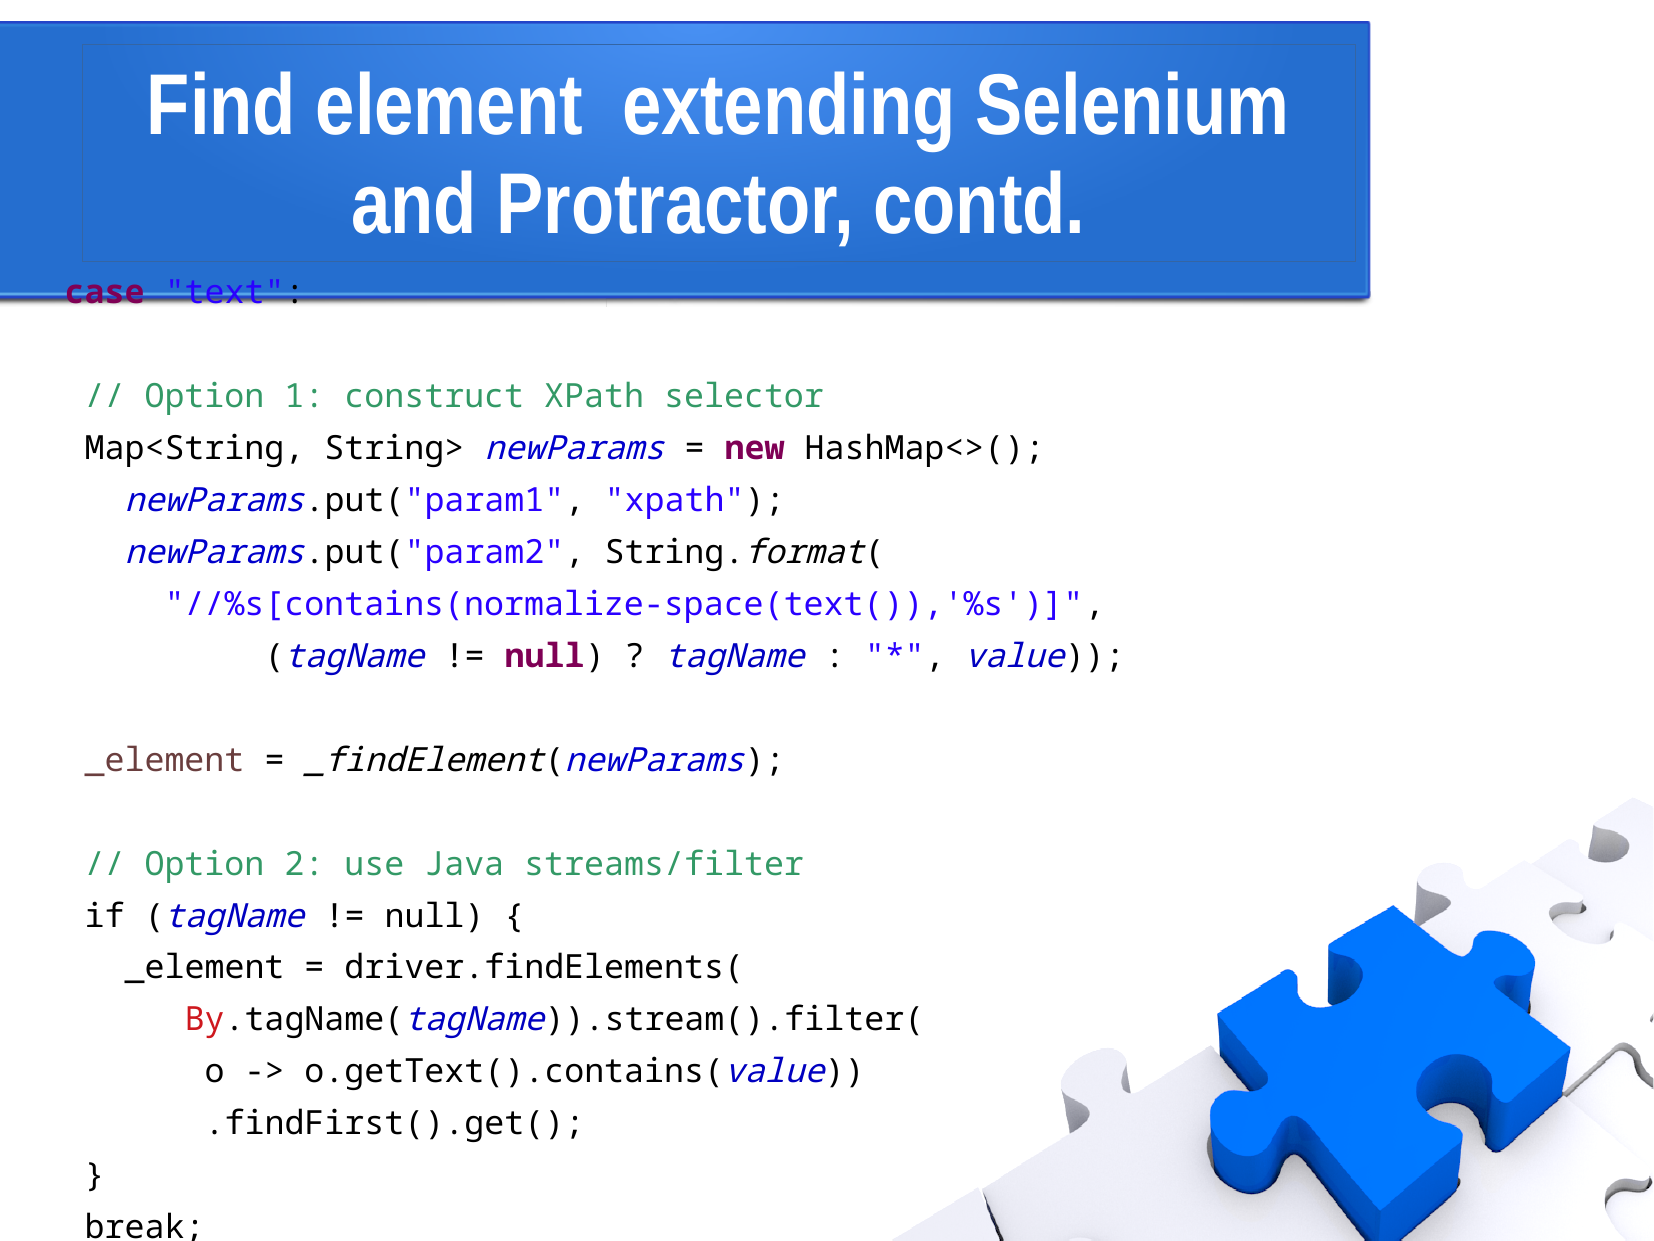

# Find element extending Selenium and Protractor, contd.
 case "text":
 // Option 1: construct XPath selector
 Map<String, String> newParams = new HashMap<>();
 newParams.put("param1", "xpath");
 newParams.put("param2", String.format(
 "//%s[contains(normalize-space(text()),'%s')]",
 (tagName != null) ? tagName : "*", value));
 _element = _findElement(newParams);
 // Option 2: use Java streams/filter
 if (tagName != null) {
 _element = driver.findElements(
 By.tagName(tagName)).stream().filter(
 o -> o.getText().contains(value))
 .findFirst().get();
 }
 break;